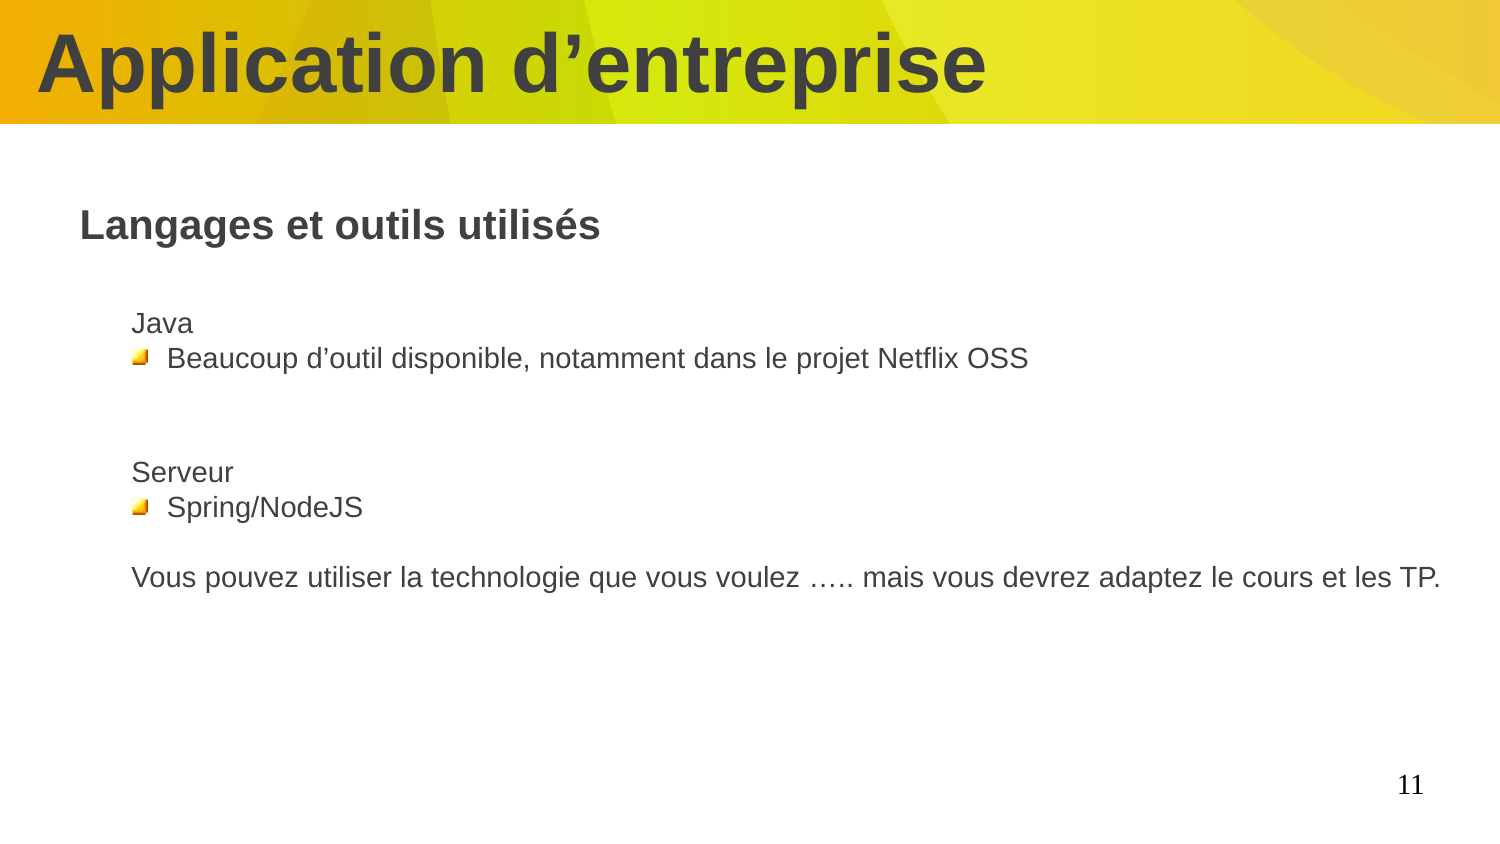

Application d’entreprise
Langages et outils utilisés
Java
Beaucoup d’outil disponible, notamment dans le projet Netflix OSS
Serveur
Spring/NodeJS
Vous pouvez utiliser la technologie que vous voulez ….. mais vous devrez adaptez le cours et les TP.
11